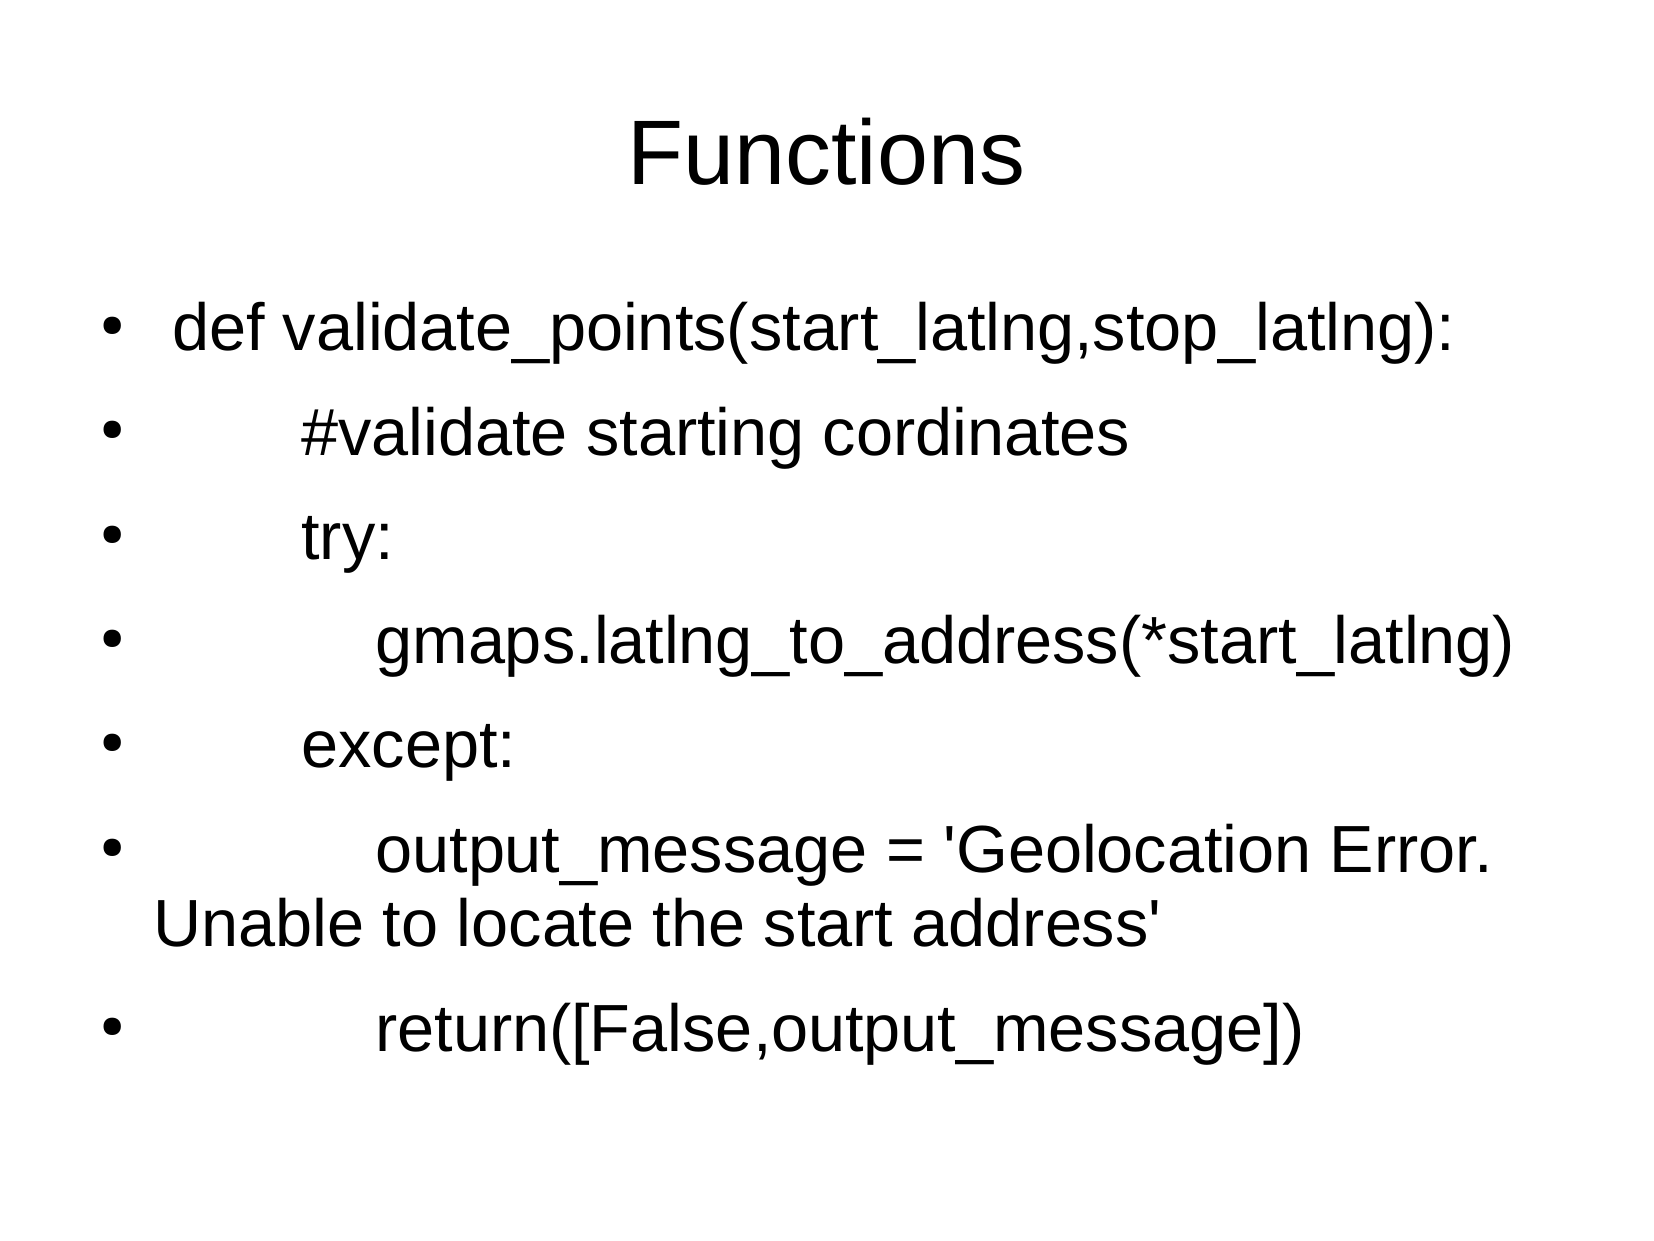

# Functions
 def validate_points(start_latlng,stop_latlng):
 #validate starting cordinates
 try:
 gmaps.latlng_to_address(*start_latlng)
 except:
 output_message = 'Geolocation Error. Unable to locate the start address'
 return([False,output_message])